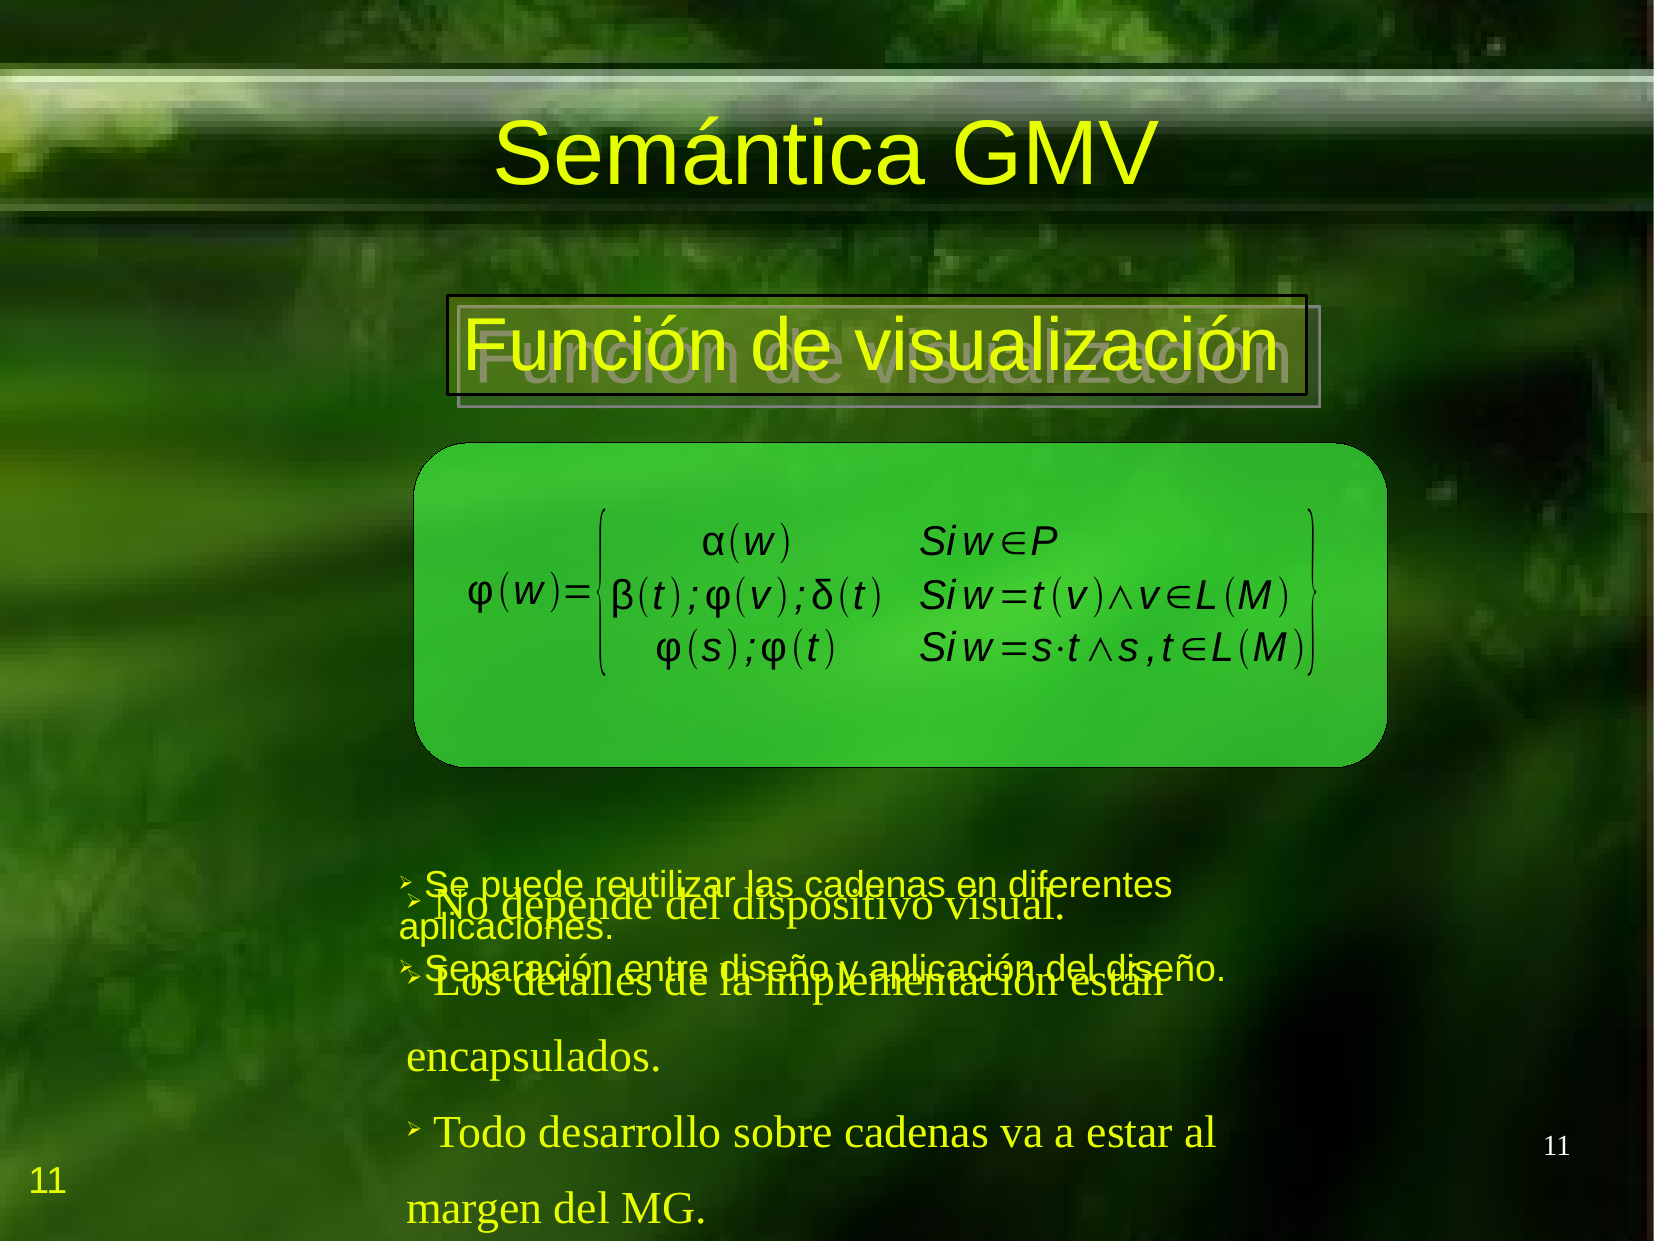

# Semántica GMV
Función de visualización
 No depende del dispositivo visual.
 Los detalles de la implementación están encapsulados.
 Todo desarrollo sobre cadenas va a estar al margen del MG.
 Se puede reutilizar las cadenas en diferentes aplicaciones.
 Separación entre diseño y aplicación del diseño.
11